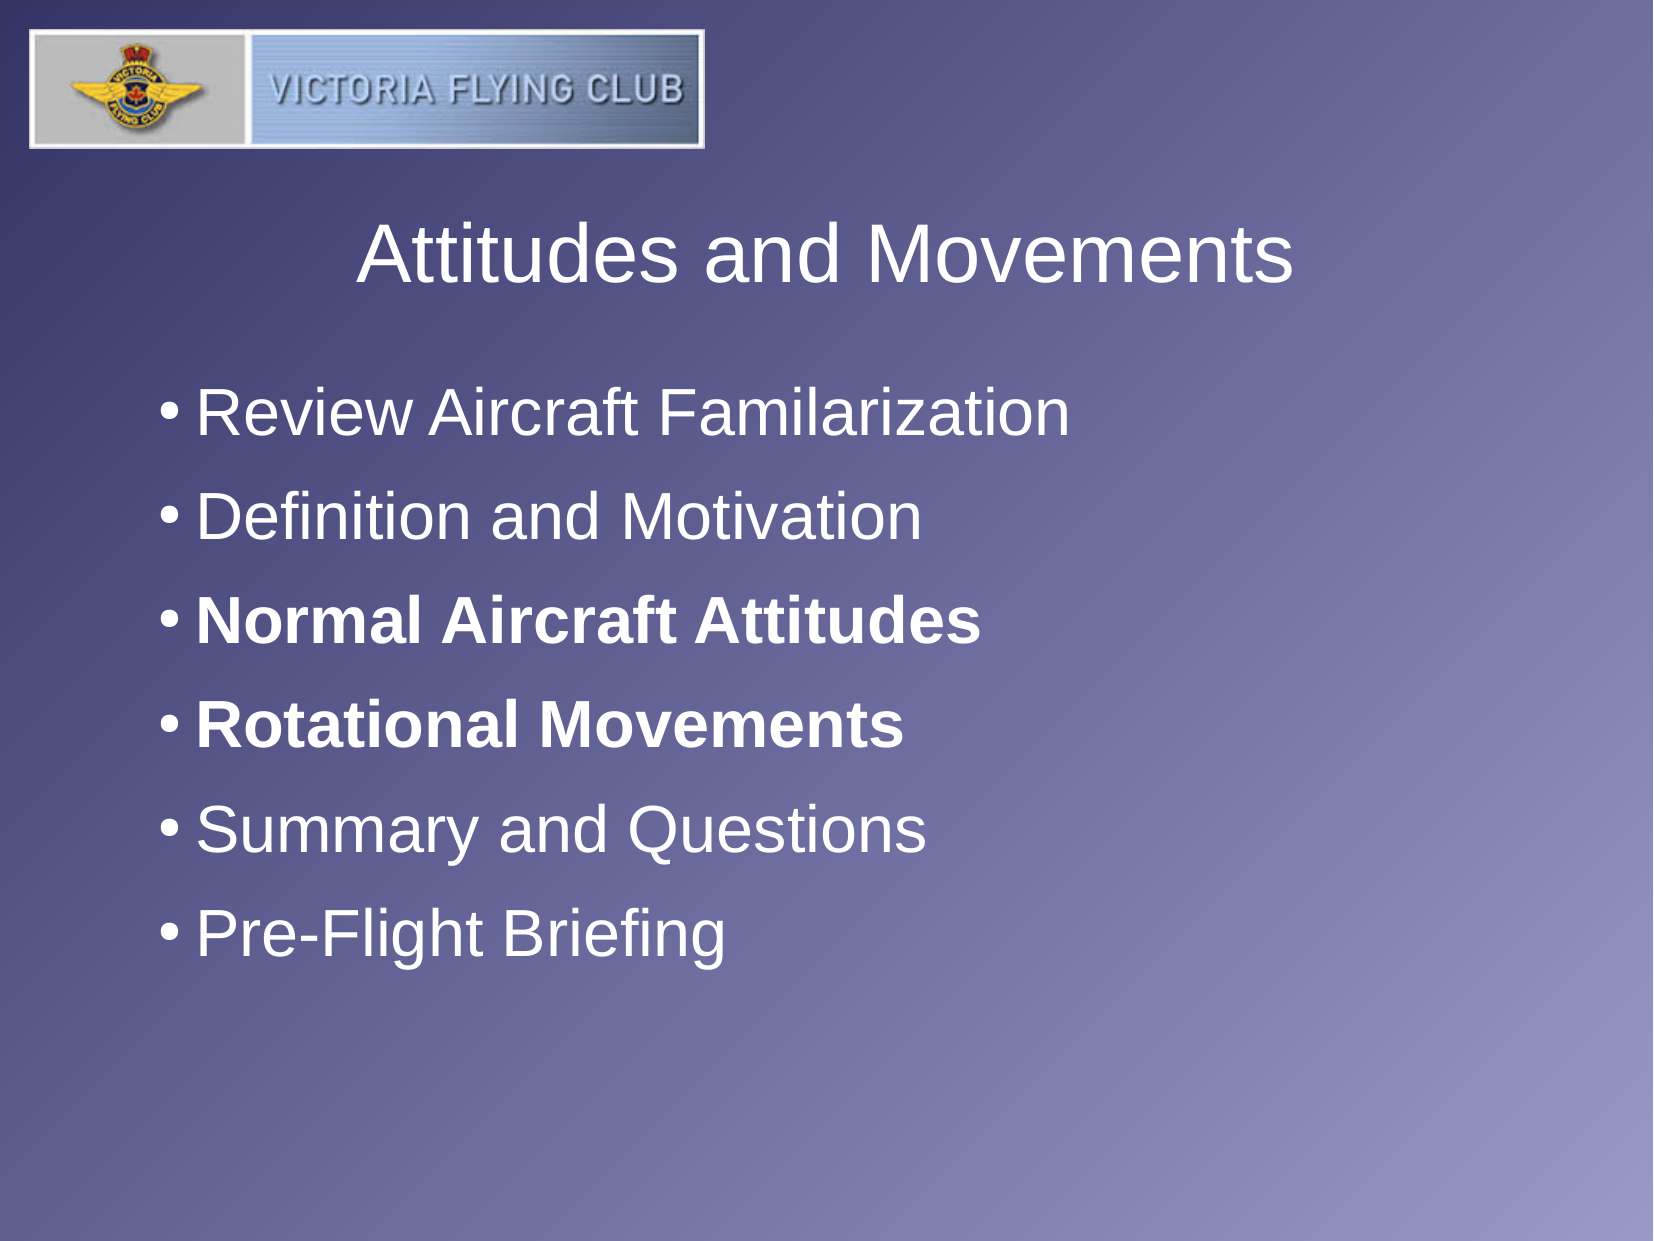

# Attitudes and Movements
Review Aircraft Familarization
Definition and Motivation
Normal Aircraft Attitudes
Rotational Movements
Summary and Questions
Pre-Flight Briefing